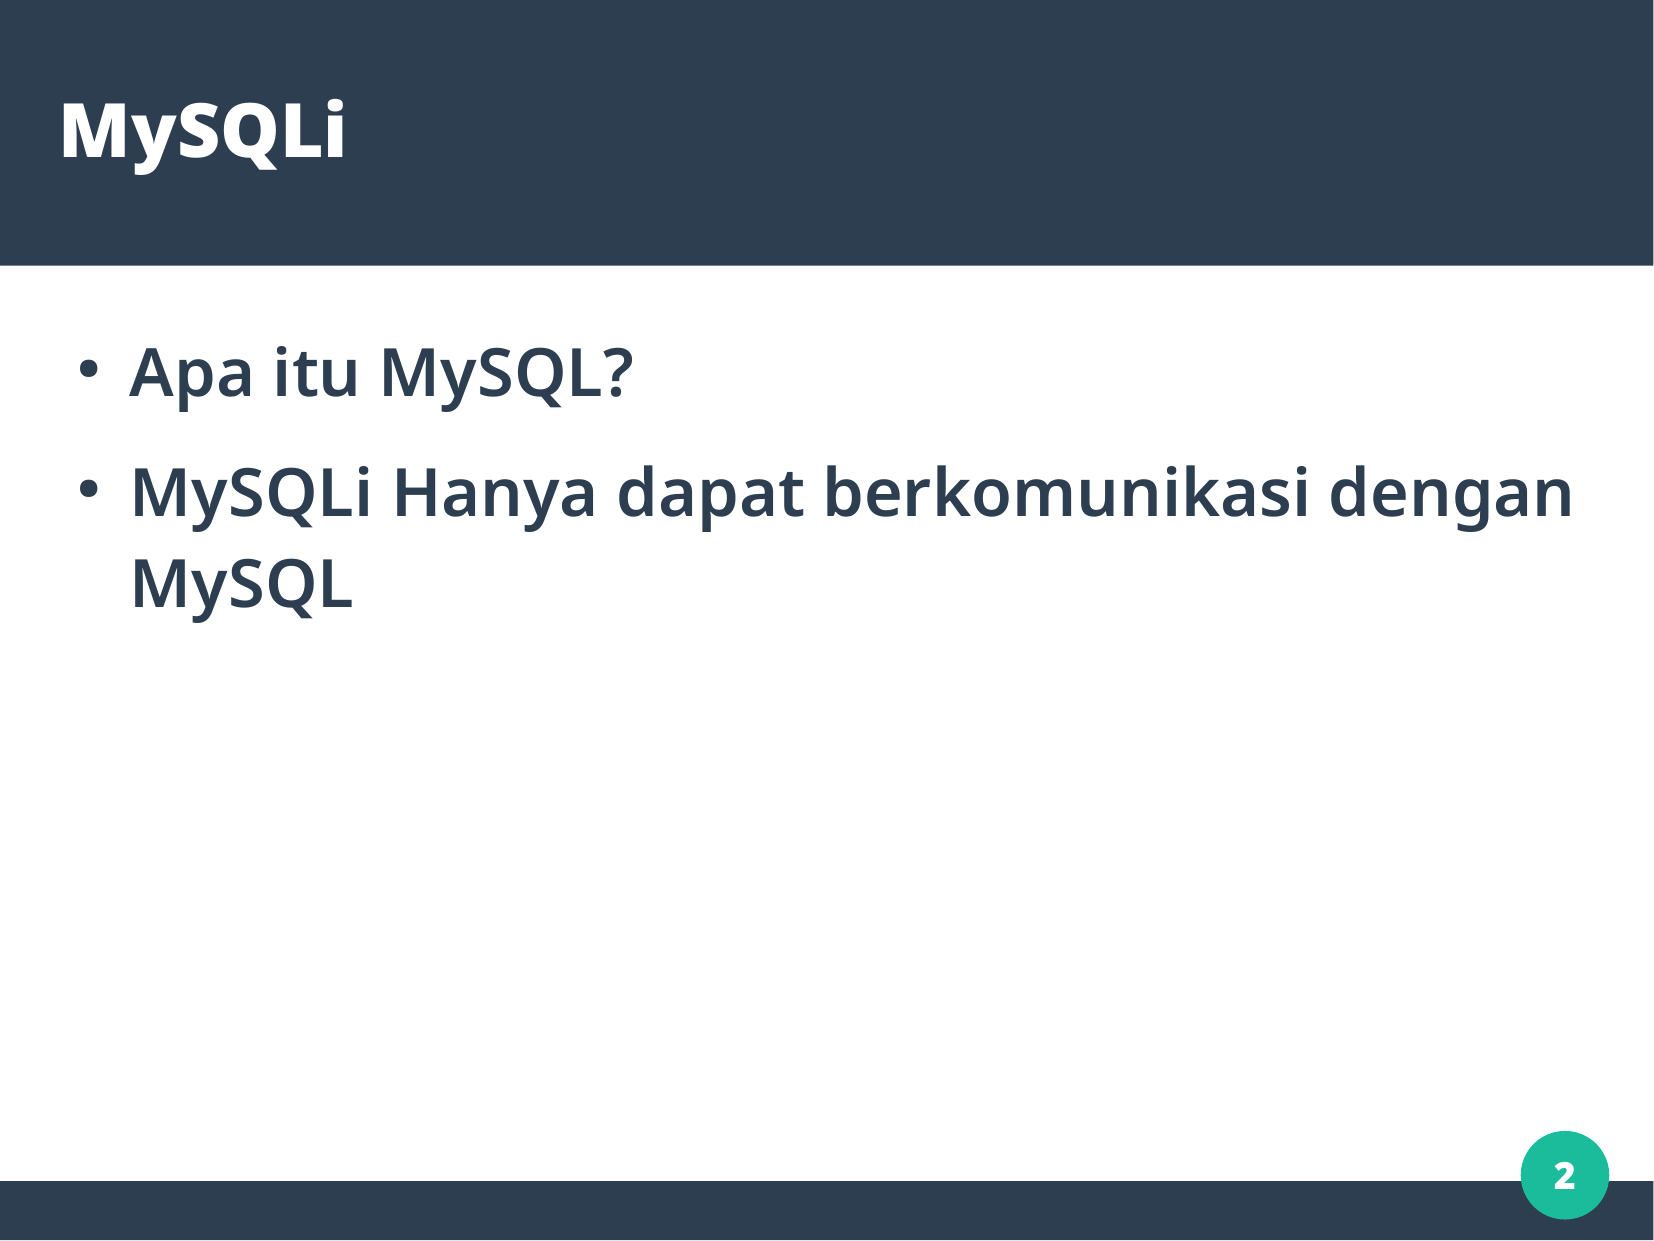

# MySQLi
Apa itu MySQL?
MySQLi Hanya dapat berkomunikasi dengan MySQL
2